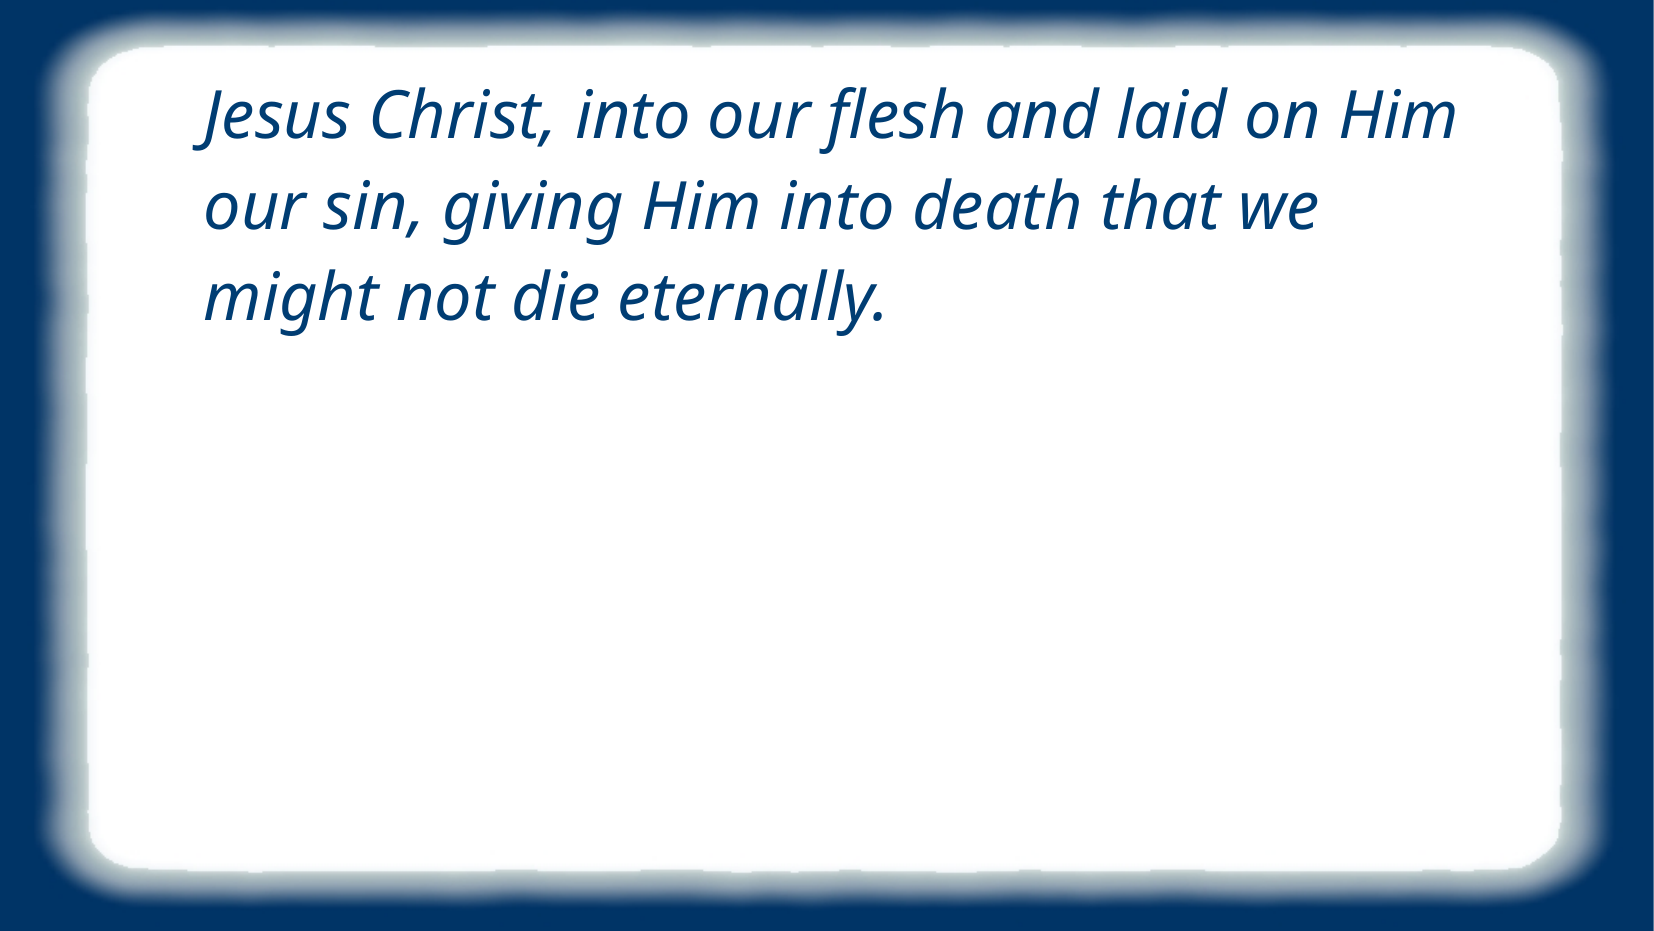

Jesus Christ, into our flesh and laid on Him
 our sin, giving Him into death that we
 might not die eternally.